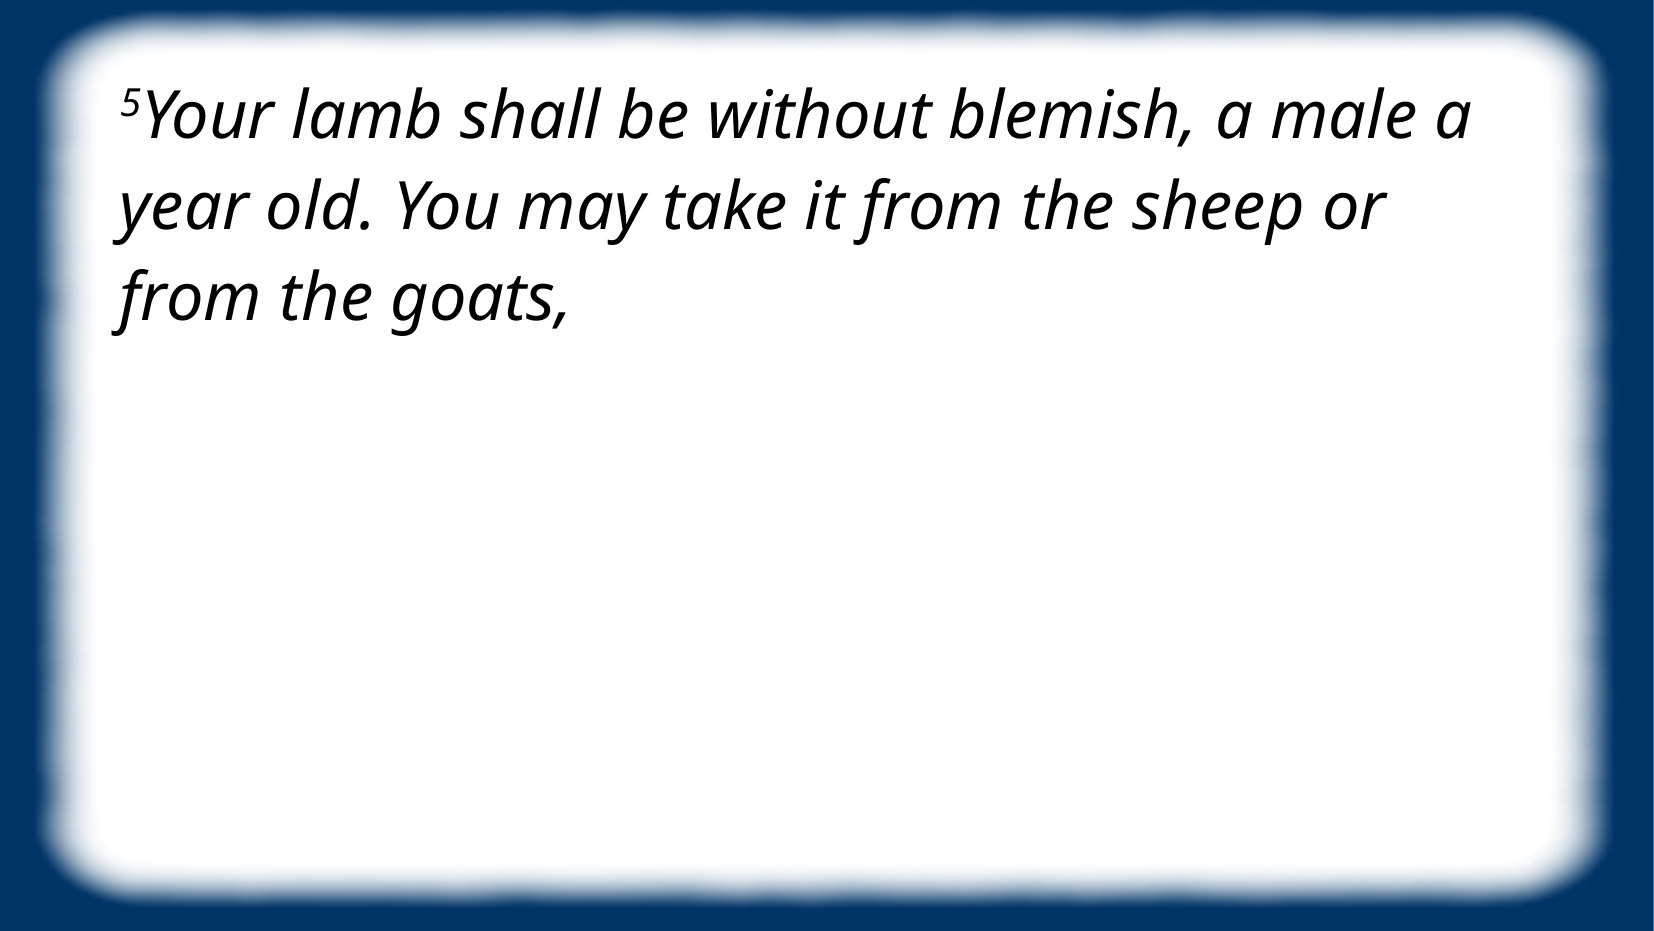

5Your lamb shall be without blemish, a male a year old. You may take it from the sheep or from the goats,